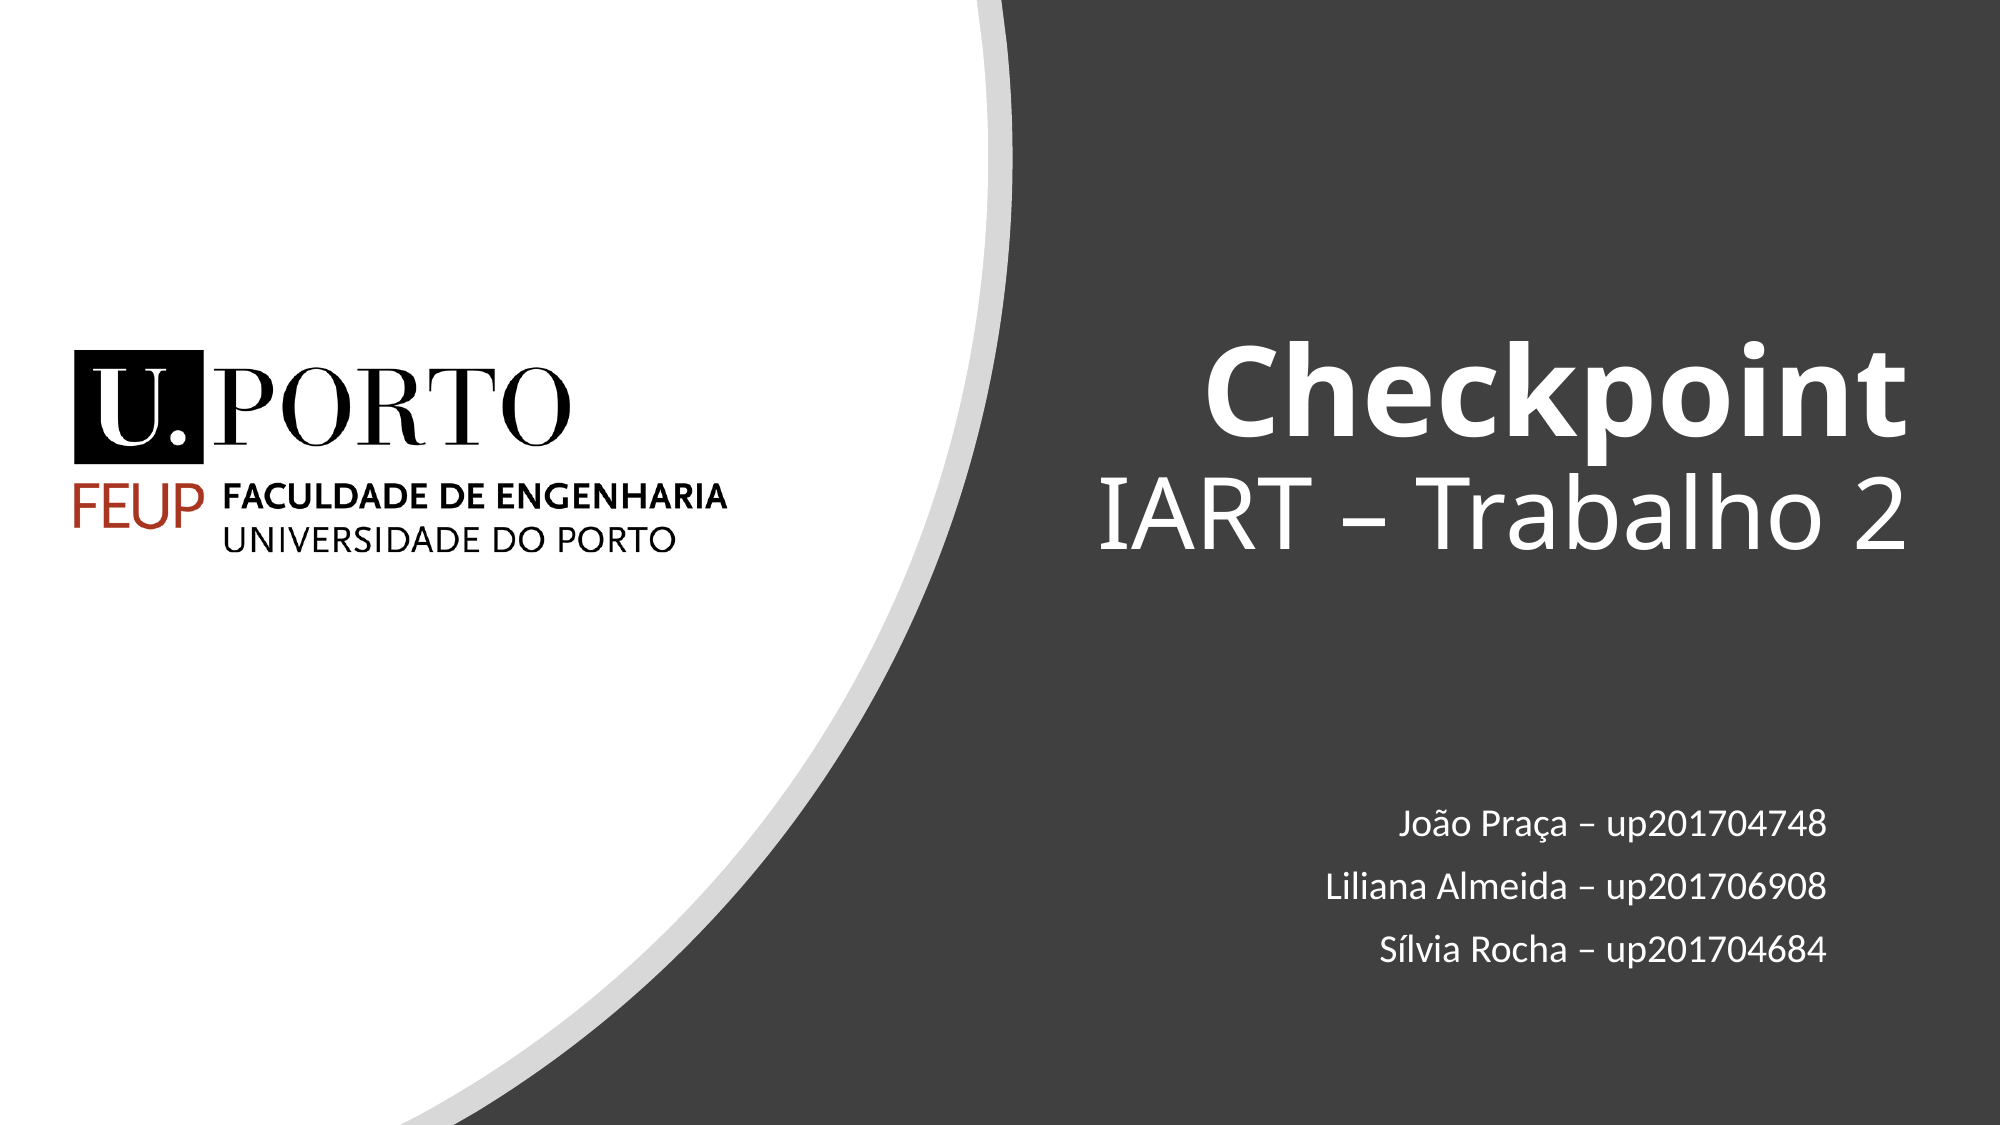

# Checkpoint IART – Trabalho 2
João Praça – up201704748
Liliana Almeida – up201706908
Sílvia Rocha – up201704684